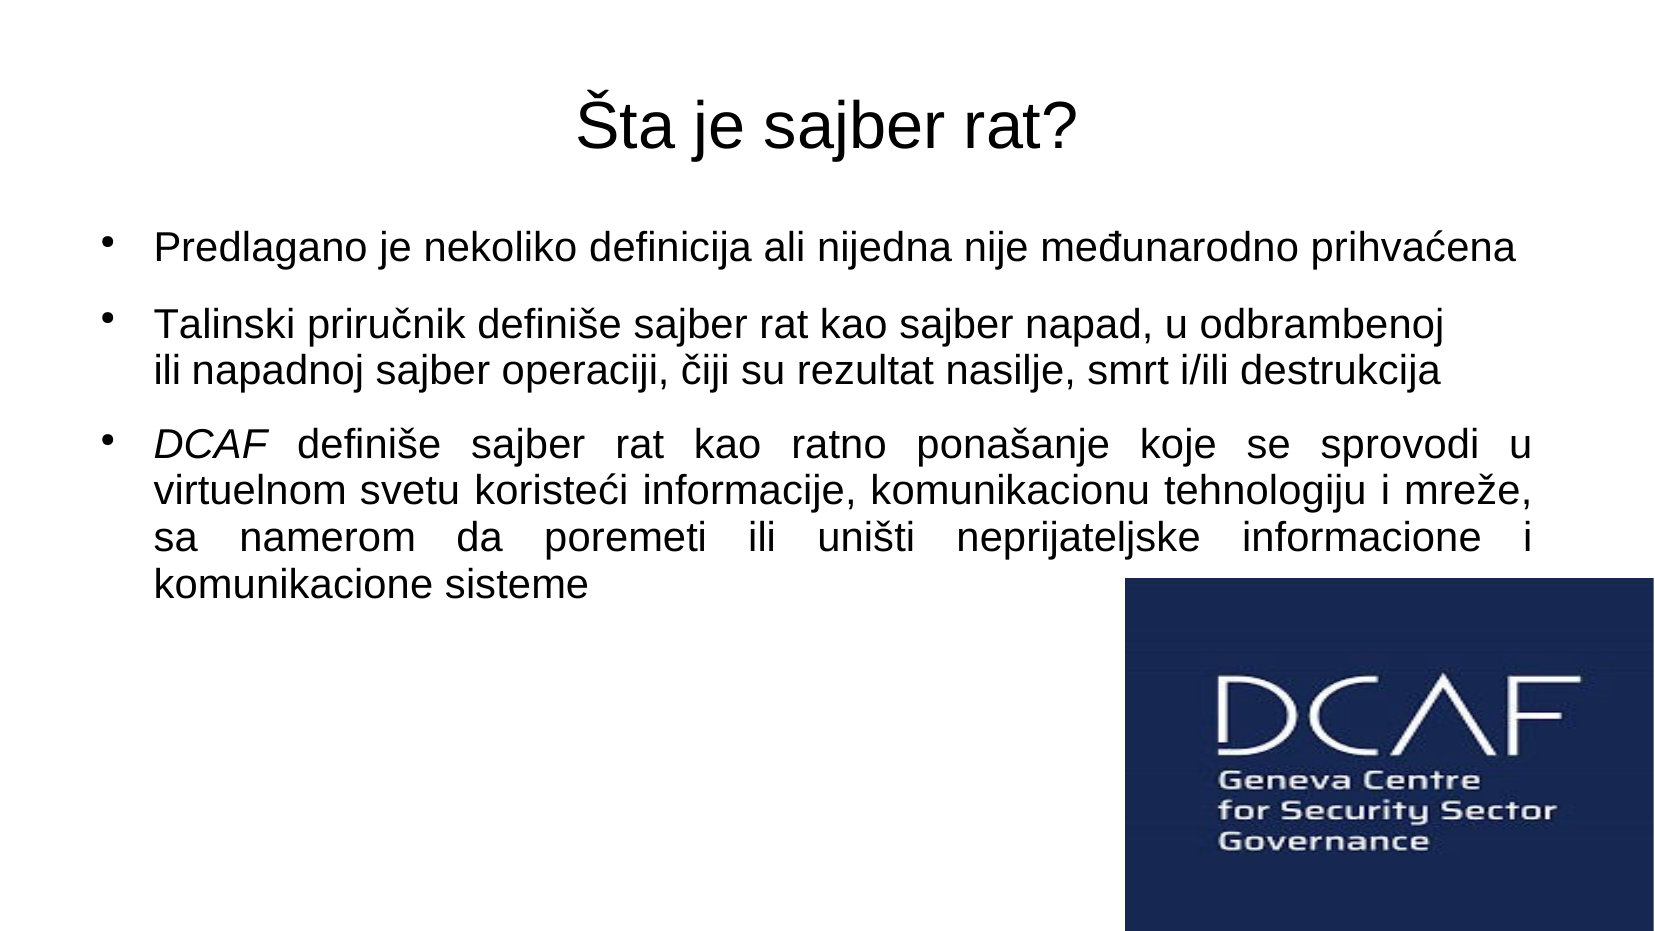

# Šta je sajber rat?
Predlagano je nekoliko definicija ali nijedna nije međunarodno prihvaćena
Talinski priručnik definiše sajber rat kao sajber napad, u odbrambenoj ili napadnoj sajber operaciji, čiji su rezultat nasilje, smrt i/ili destrukcija
DCAF definiše sajber rat kao ratno ponašanje koje se sprovodi u virtuelnom svetu koristeći informacije, komunikacionu tehnologiju i mreže, sa namerom da poremeti ili uništi neprijateljske informacione i komunikacione sisteme
●
●
●